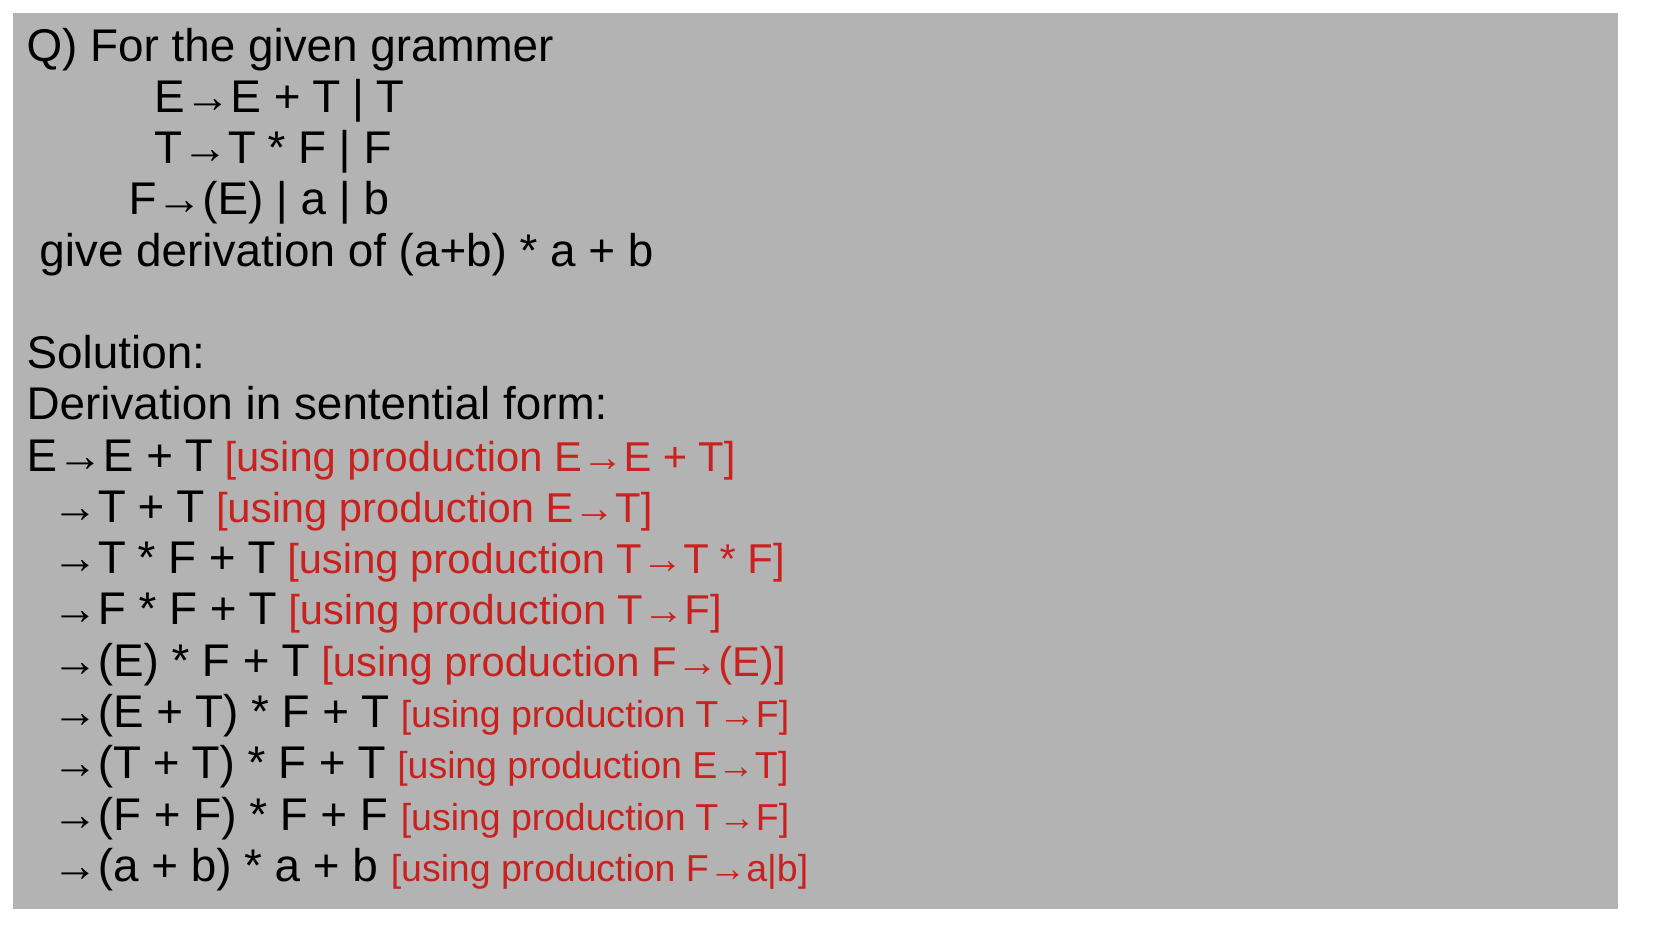

| Q) For the given grammer E→E + T | T T→T \* F | F F→(E) | a | b give derivation of (a+b) \* a + b Solution: Derivation in sentential form: E→E + T [using production E→E + T] →T + T [using production E→T] →T \* F + T [using production T→T \* F] →F \* F + T [using production T→F] →(E) \* F + T [using production F→(E)] →(E + T) \* F + T [using production T→F] →(T + T) \* F + T [using production E→T] →(F + F) \* F + F [using production T→F] →(a + b) \* a + b [using production F→a|b] |
| --- |